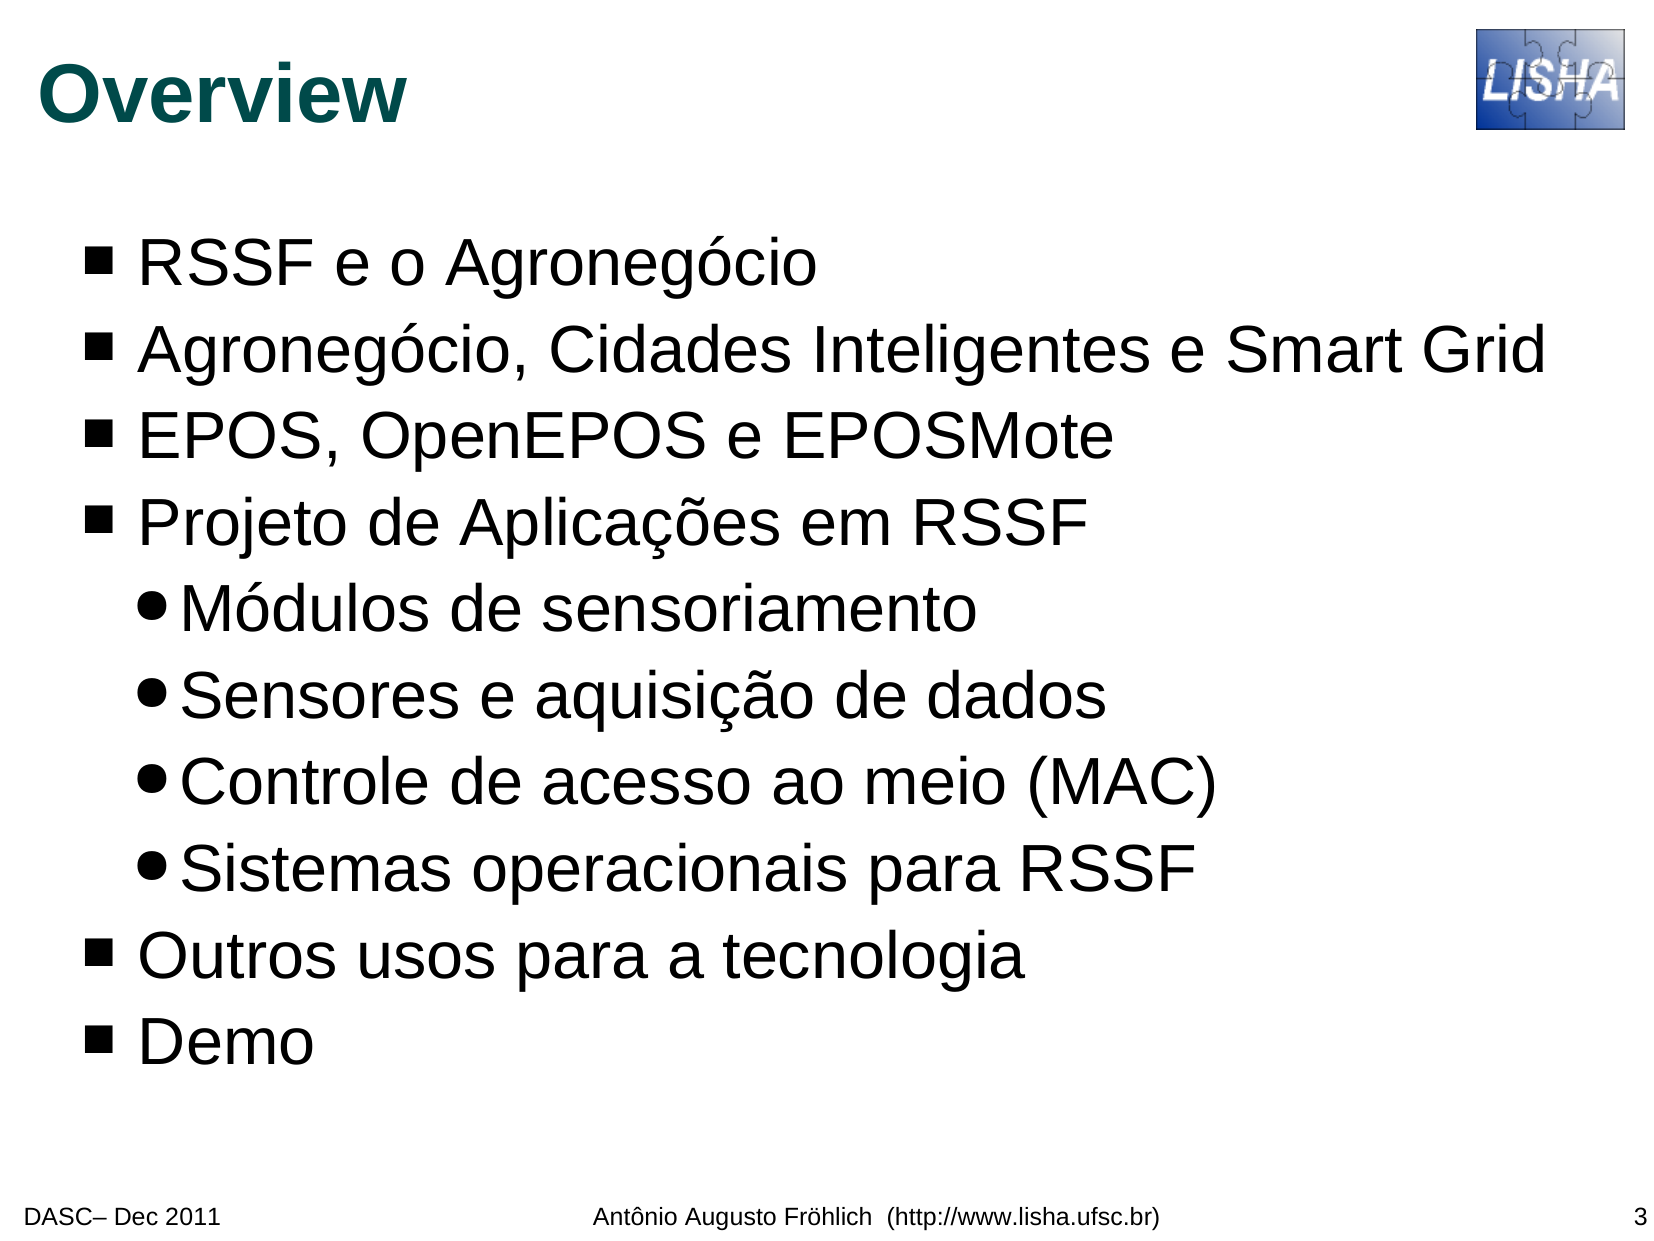

# Overview
RSSF e o Agronegócio
Agronegócio, Cidades Inteligentes e Smart Grid
EPOS, OpenEPOS e EPOSMote
Projeto de Aplicações em RSSF
Módulos de sensoriamento
Sensores e aquisição de dados
Controle de acesso ao meio (MAC)
Sistemas operacionais para RSSF
Outros usos para a tecnologia
Demo